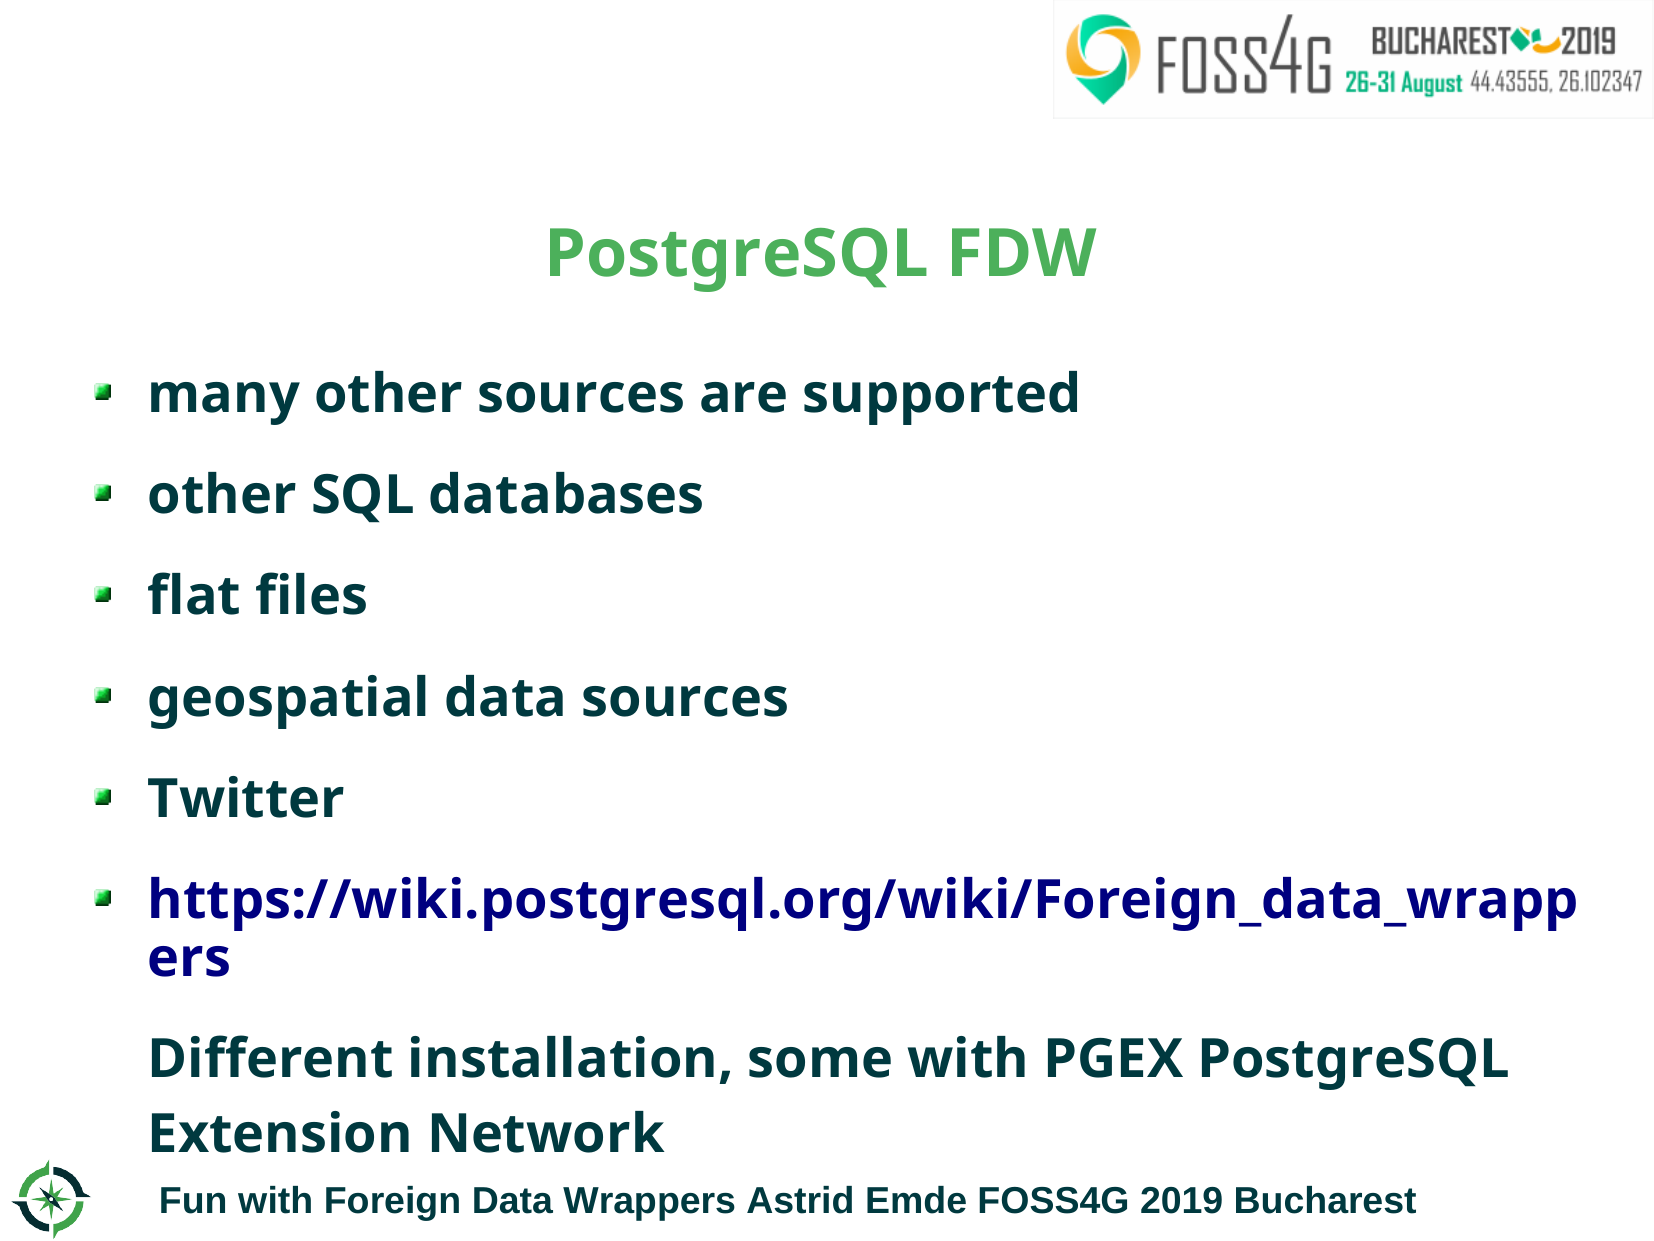

# PostgreSQL FDW
many other sources are supported
other SQL databases
flat files
geospatial data sources
Twitter
https://wiki.postgresql.org/wiki/Foreign_data_wrappers
Different installation, some with PGEX PostgreSQL Extension Network